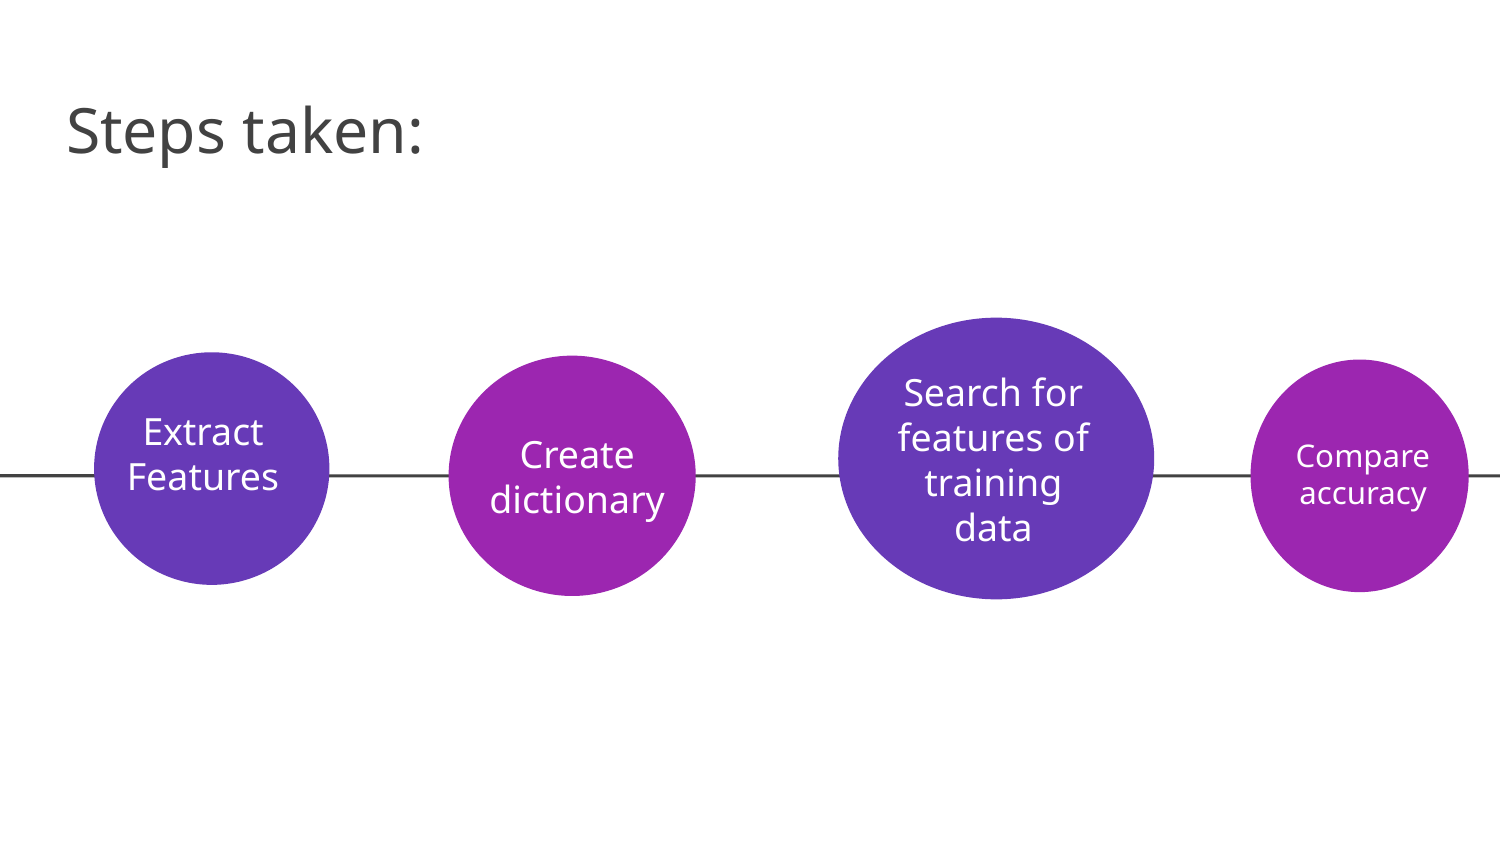

# Steps taken:
Search for features of training data
Compare accuracy
Extract Features
Create dictionary